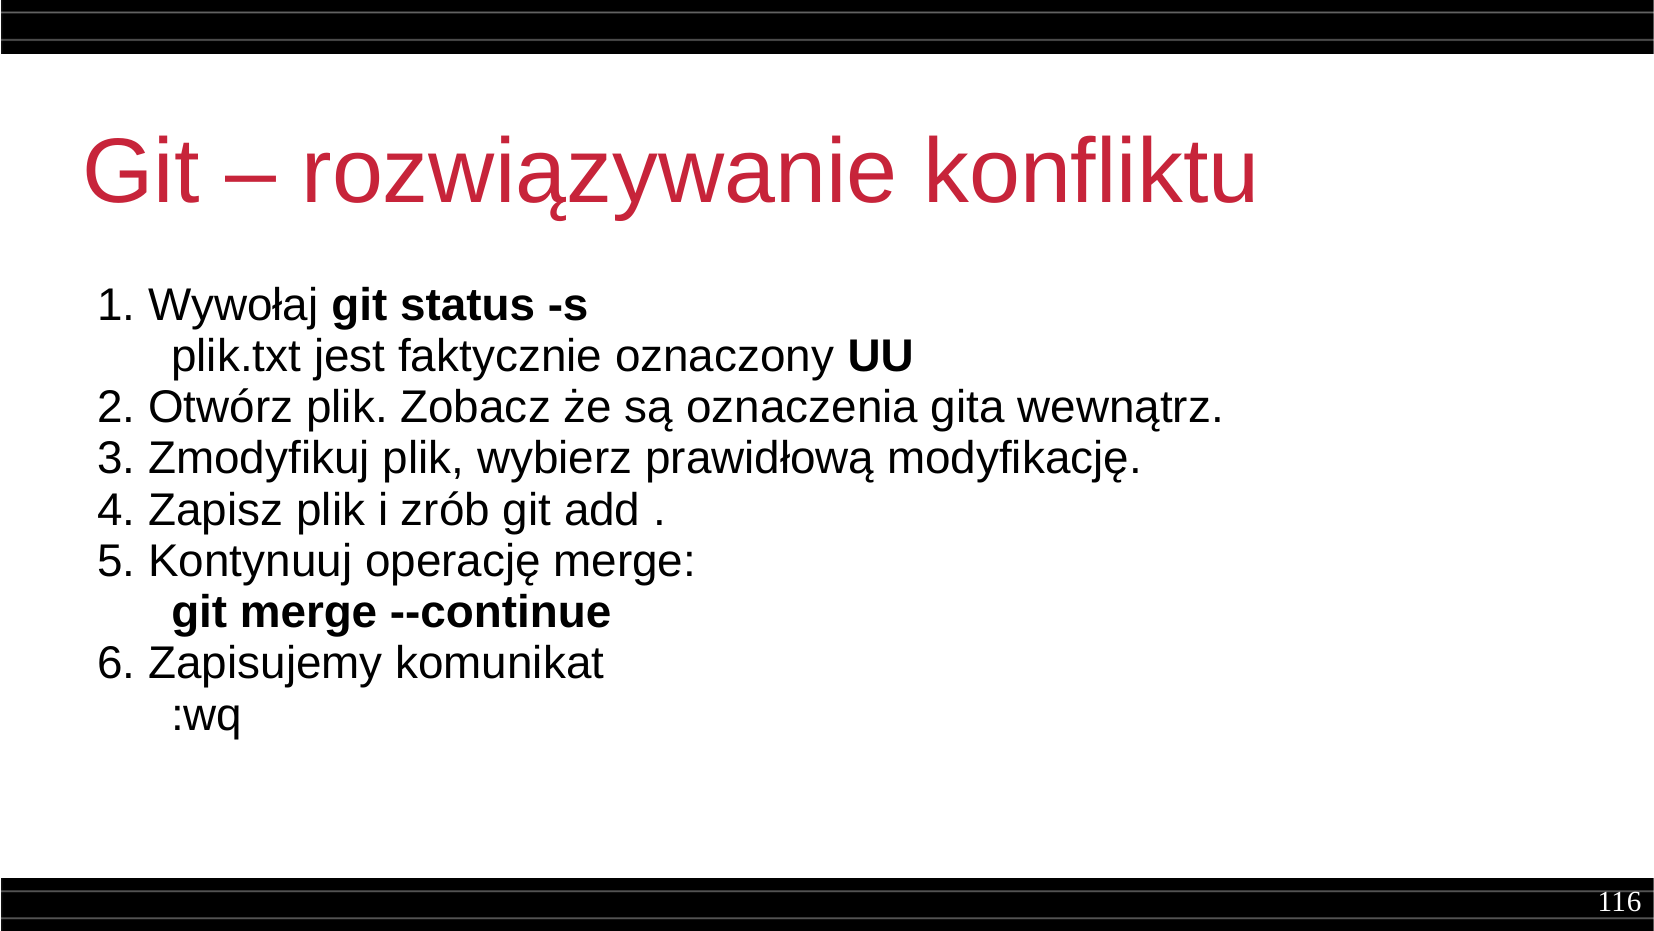

# Git – rozwiązywanie konfliktu
1. Wywołaj git status -s
	plik.txt jest faktycznie oznaczony UU
2. Otwórz plik. Zobacz że są oznaczenia gita wewnątrz.
3. Zmodyfikuj plik, wybierz prawidłową modyfikację.
4. Zapisz plik i zrób git add .
5. Kontynuuj operację merge:
	git merge --continue
6. Zapisujemy komunikat
	:wq